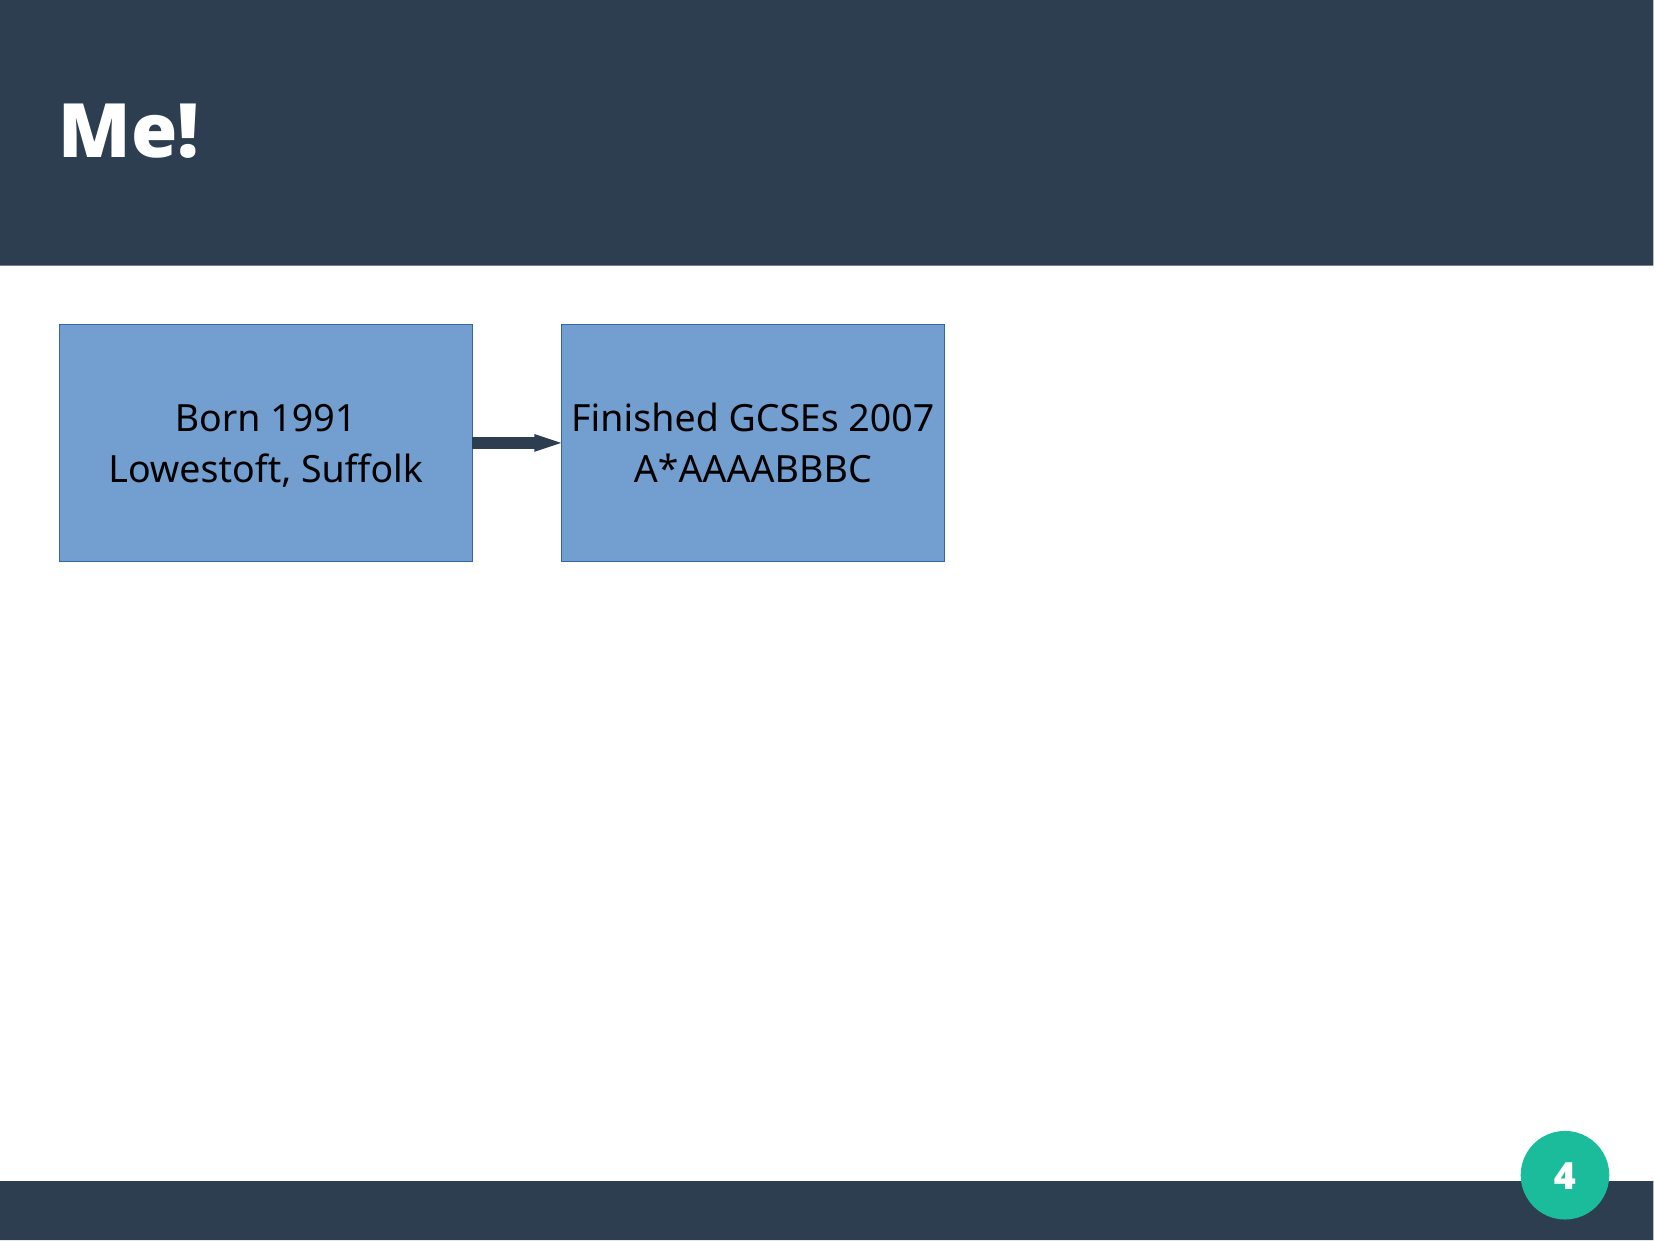

# Me!
Born 1991
Lowestoft, Suffolk
Finished GCSEs 2007
A*AAAABBBC
4